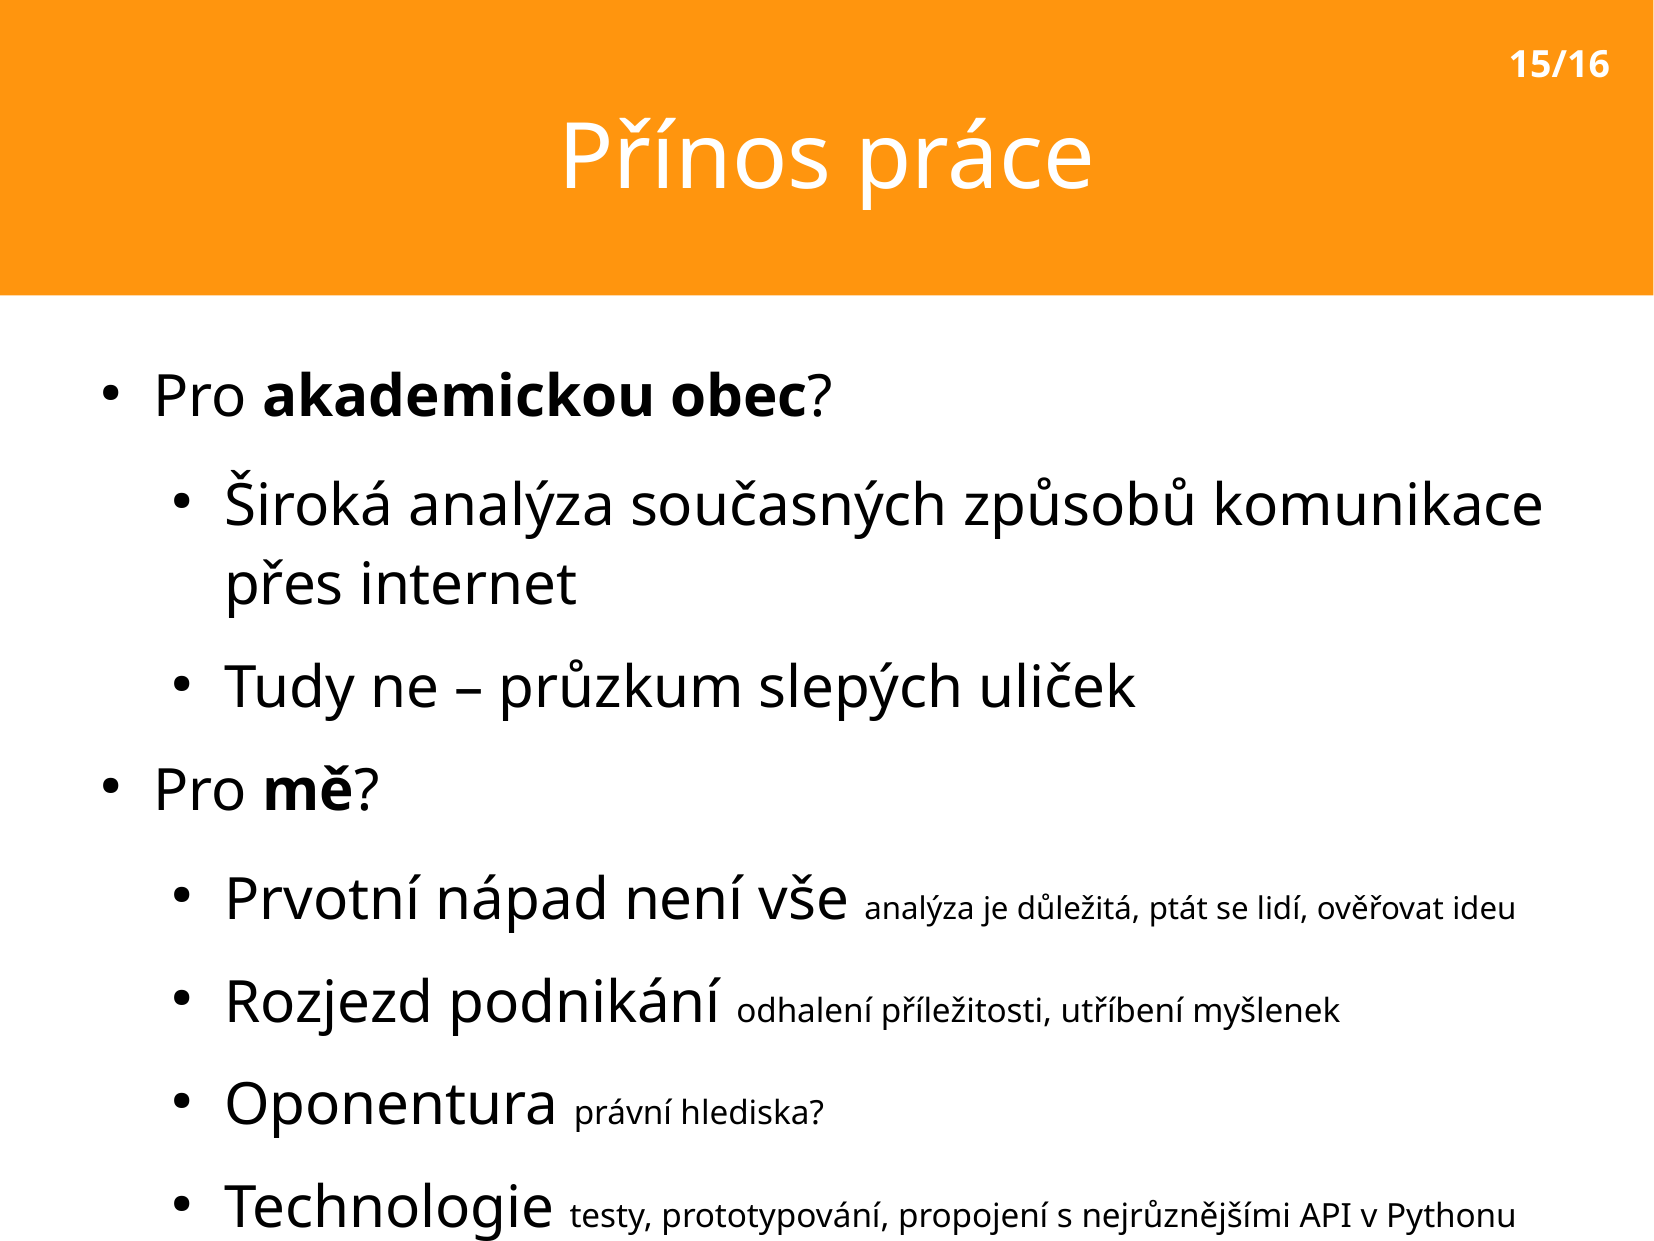

15/16
# Přínos práce
Pro akademickou obec?
Široká analýza současných způsobů komunikace přes internet
Tudy ne – průzkum slepých uliček
Pro mě?
Prvotní nápad není vše analýza je důležitá, ptát se lidí, ověřovat ideu
Rozjezd podnikání odhalení příležitosti, utříbení myšlenek
Oponentura právní hlediska?
Technologie testy, prototypování, propojení s nejrůznějšími API v Pythonu